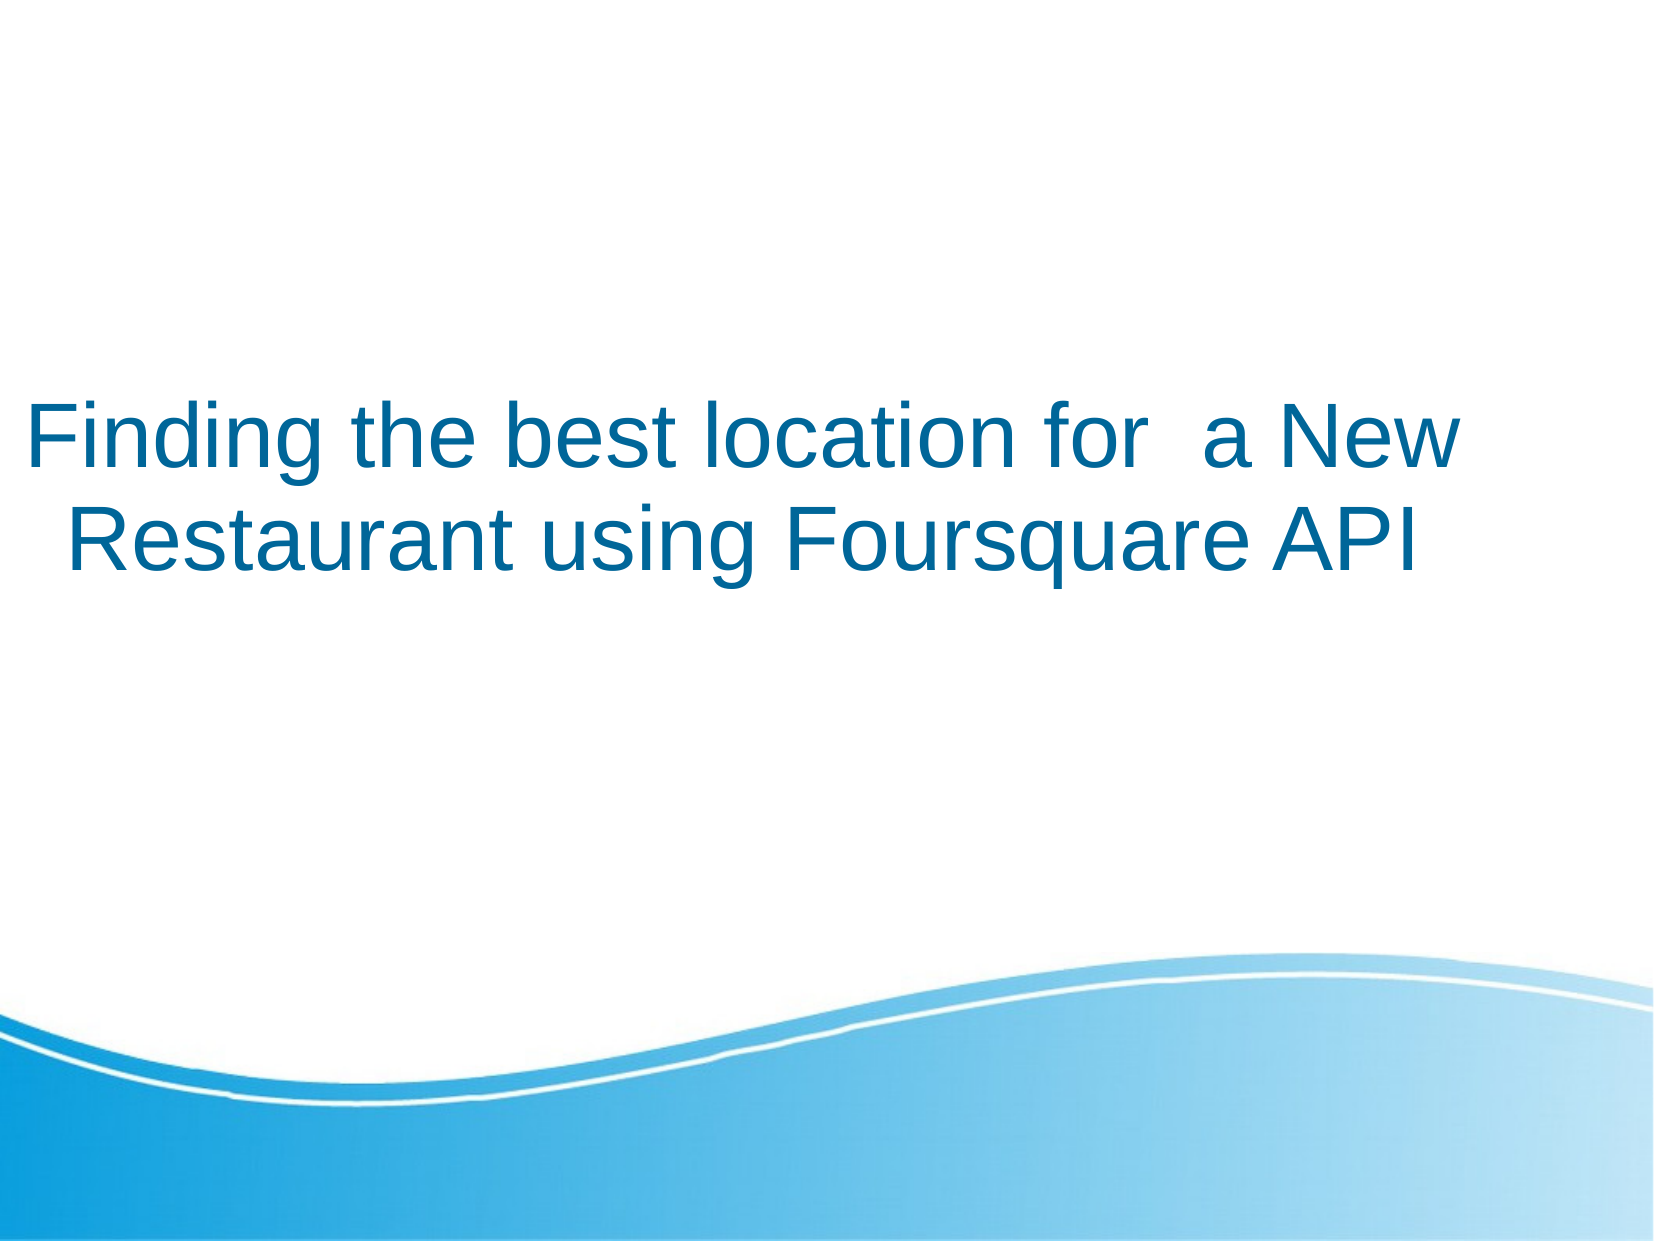

# Finding the best location for a New Restaurant using Foursquare API